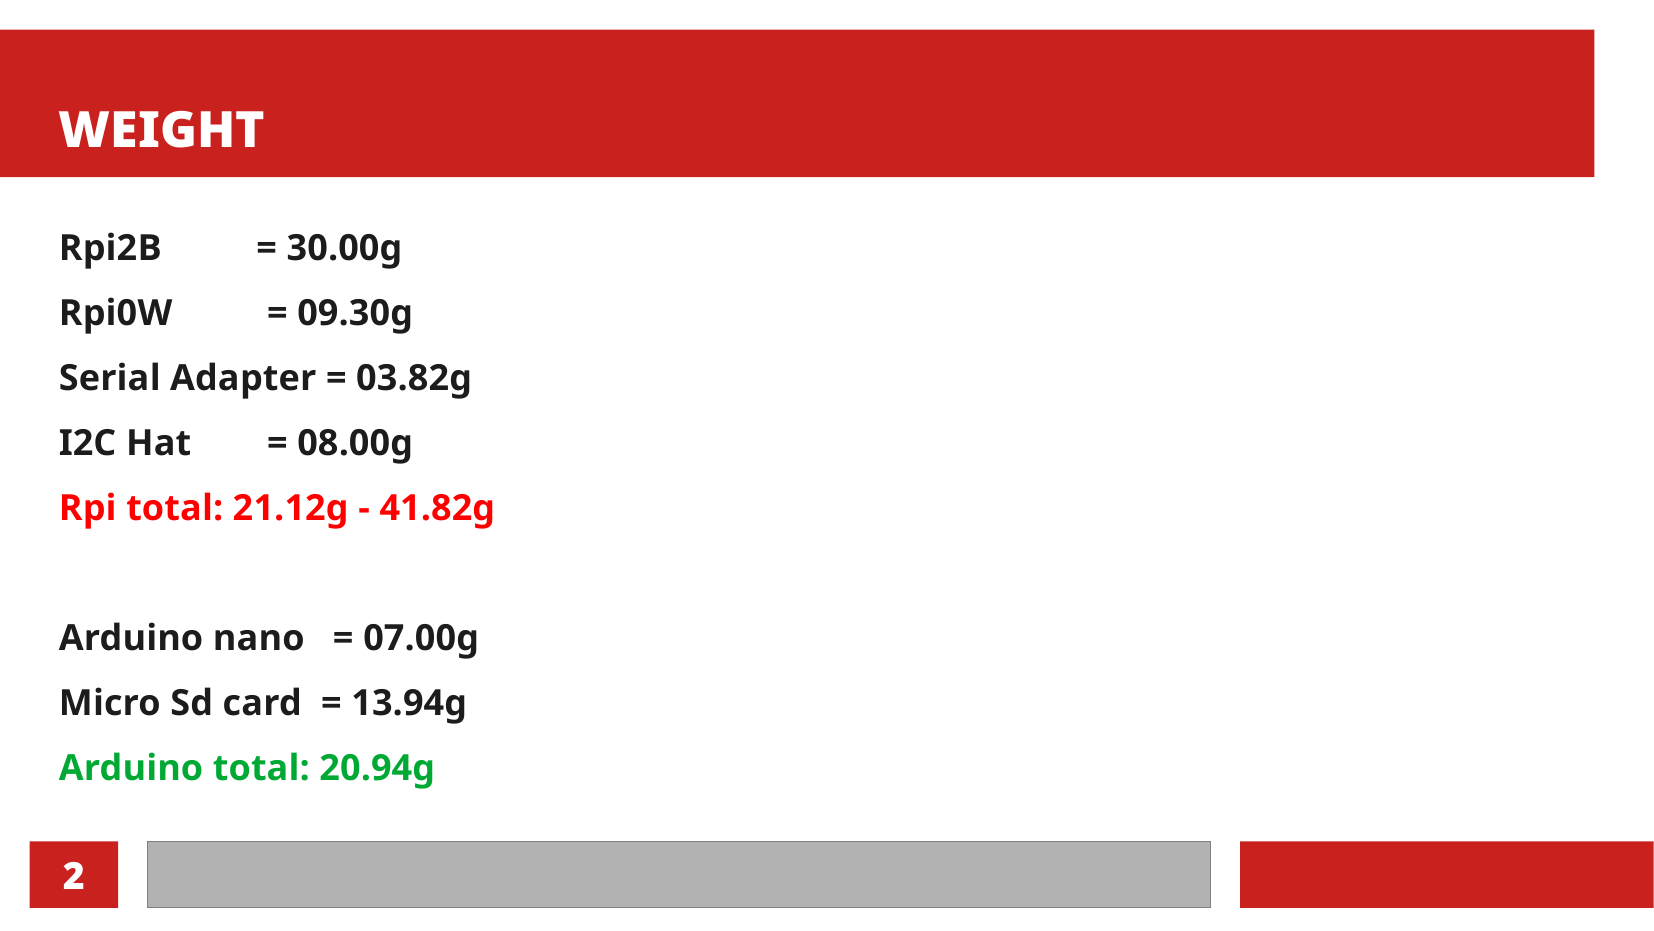

# WEIGHT
Rpi2B = 30.00g
Rpi0W = 09.30g
Serial Adapter = 03.82g
I2C Hat = 08.00g
Rpi total: 21.12g - 41.82g
Arduino nano = 07.00g
Micro Sd card = 13.94g
Arduino total: 20.94g
2